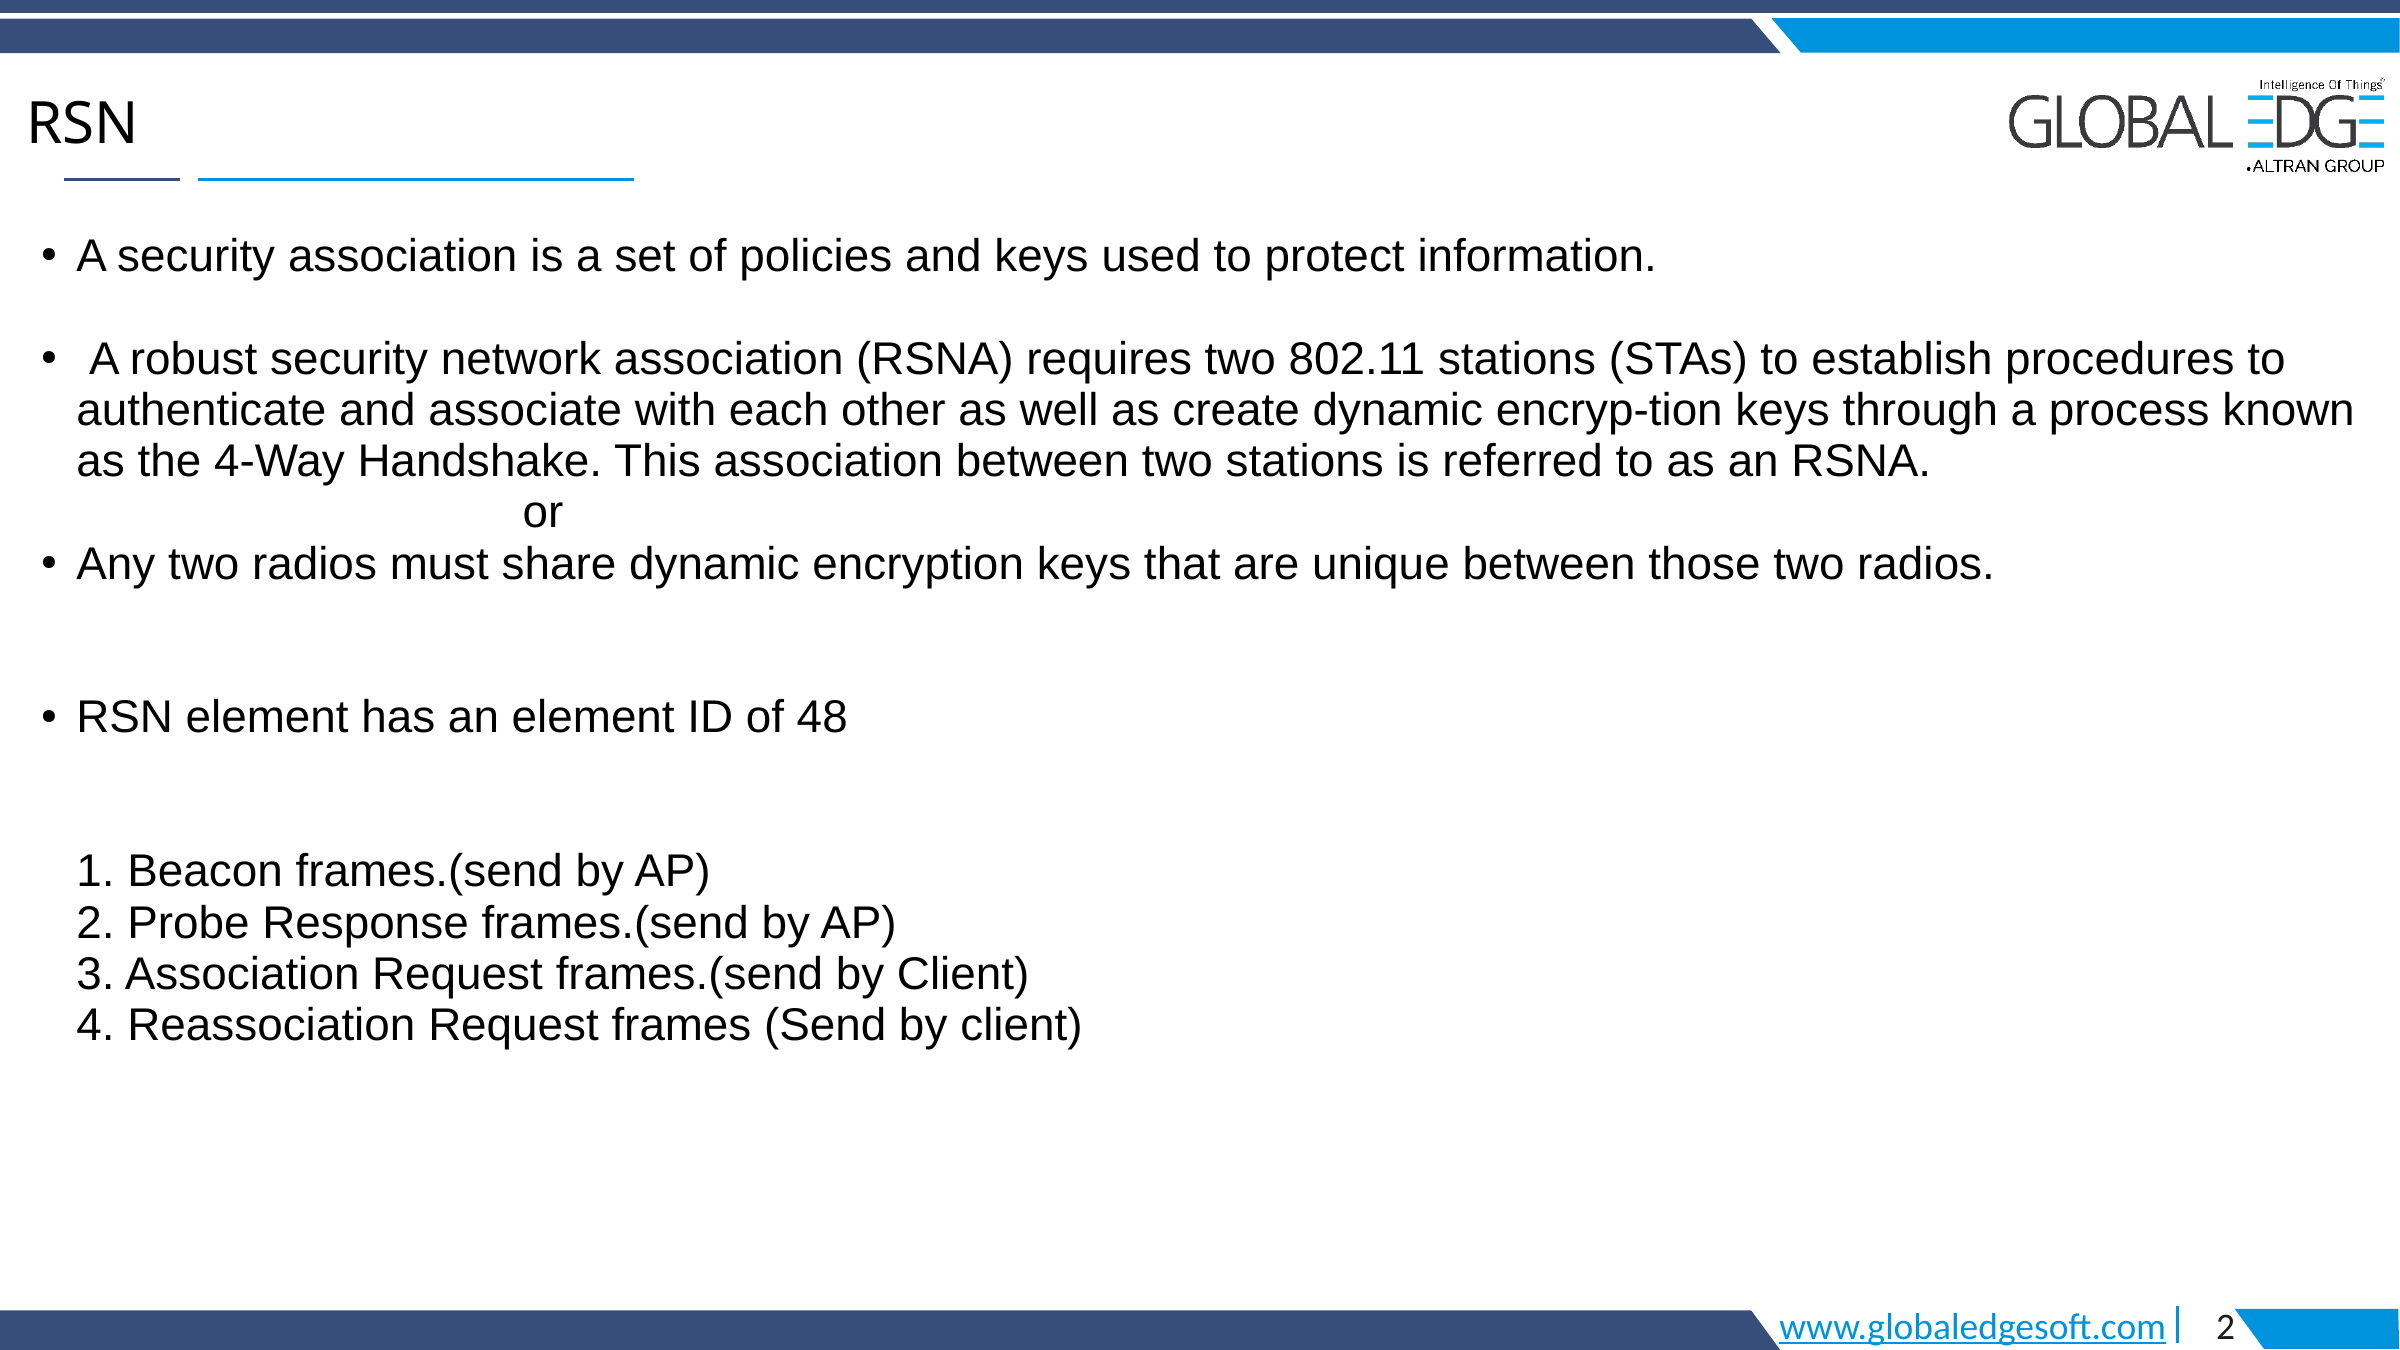

# RSN
A security association is a set of policies and keys used to protect information.
 A robust security network association (RSNA) requires two 802.11 stations (STAs) to establish procedures to authenticate and associate with each other as well as create dynamic encryp-tion keys through a process known as the 4-Way Handshake. This association between two stations is referred to as an RSNA.
 or
Any two radios must share dynamic encryption keys that are unique between those two radios.
RSN element has an element ID of 48
1. Beacon frames.(send by AP)
2. Probe Response frames.(send by AP)
3. Association Request frames.(send by Client)
4. Reassociation Request frames (Send by client)